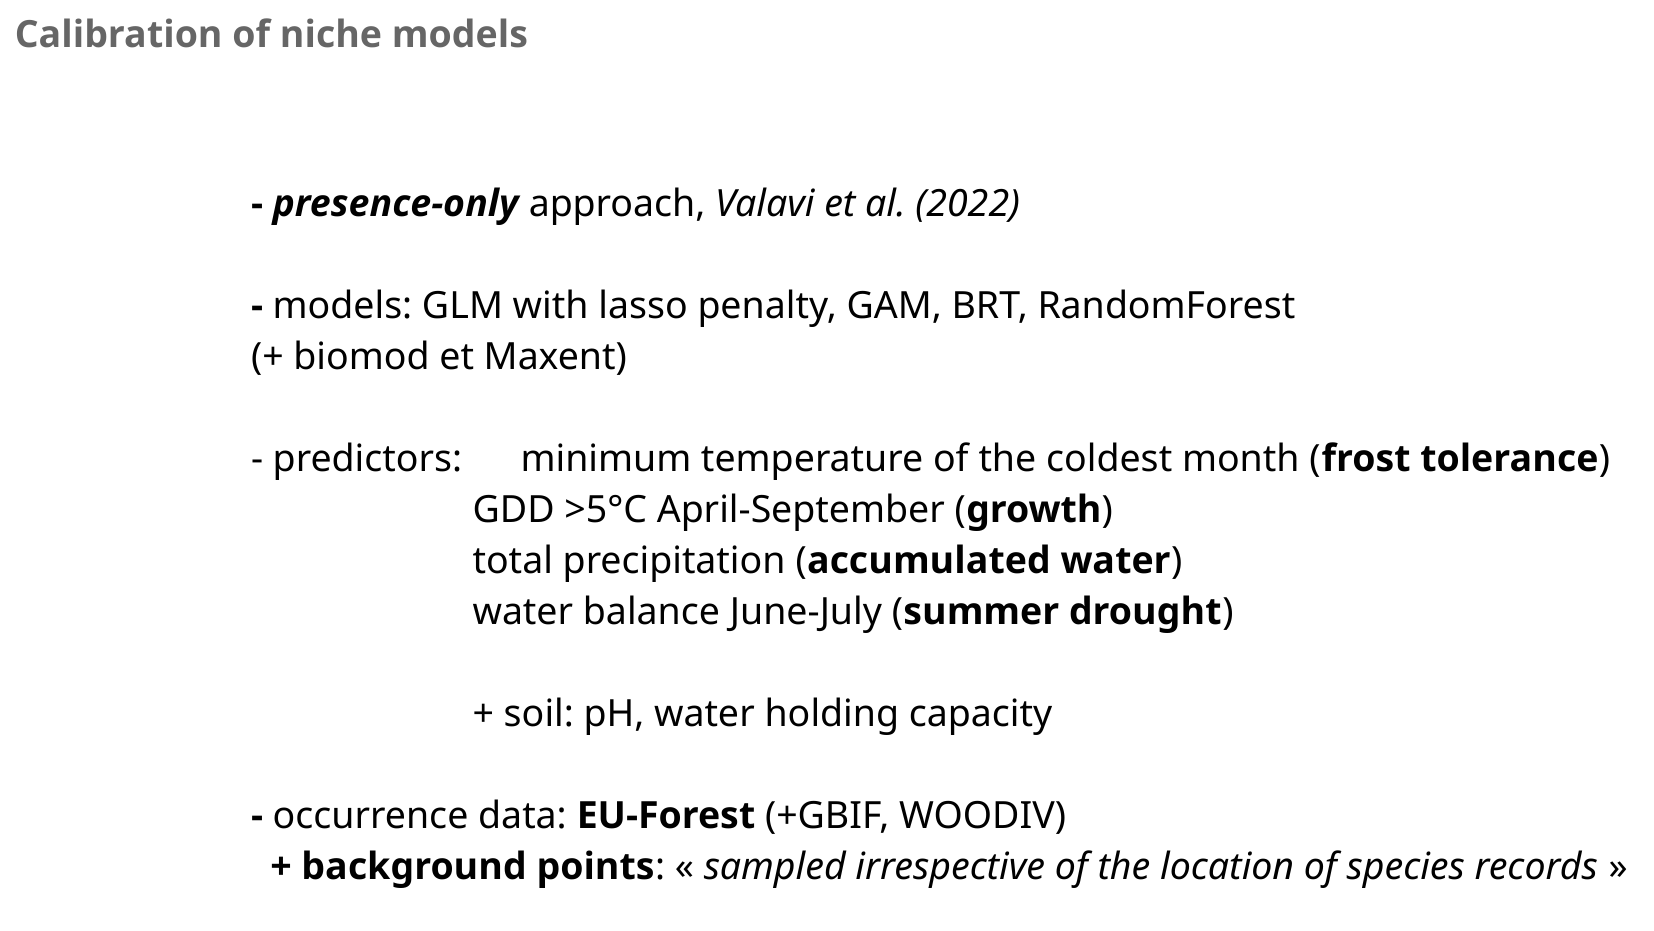

Calibration of niche models
- presence-only approach, Valavi et al. (2022)
- models: GLM with lasso penalty, GAM, BRT, RandomForest
(+ biomod et Maxent)
- predictors: minimum temperature of the coldest month (frost tolerance)
			GDD >5°C April-September (growth)
			total precipitation (accumulated water)
			water balance June-July (summer drought)
			+ soil: pH, water holding capacity
- occurrence data: EU-Forest (+GBIF, WOODIV)
 + background points: « sampled irrespective of the location of species records »